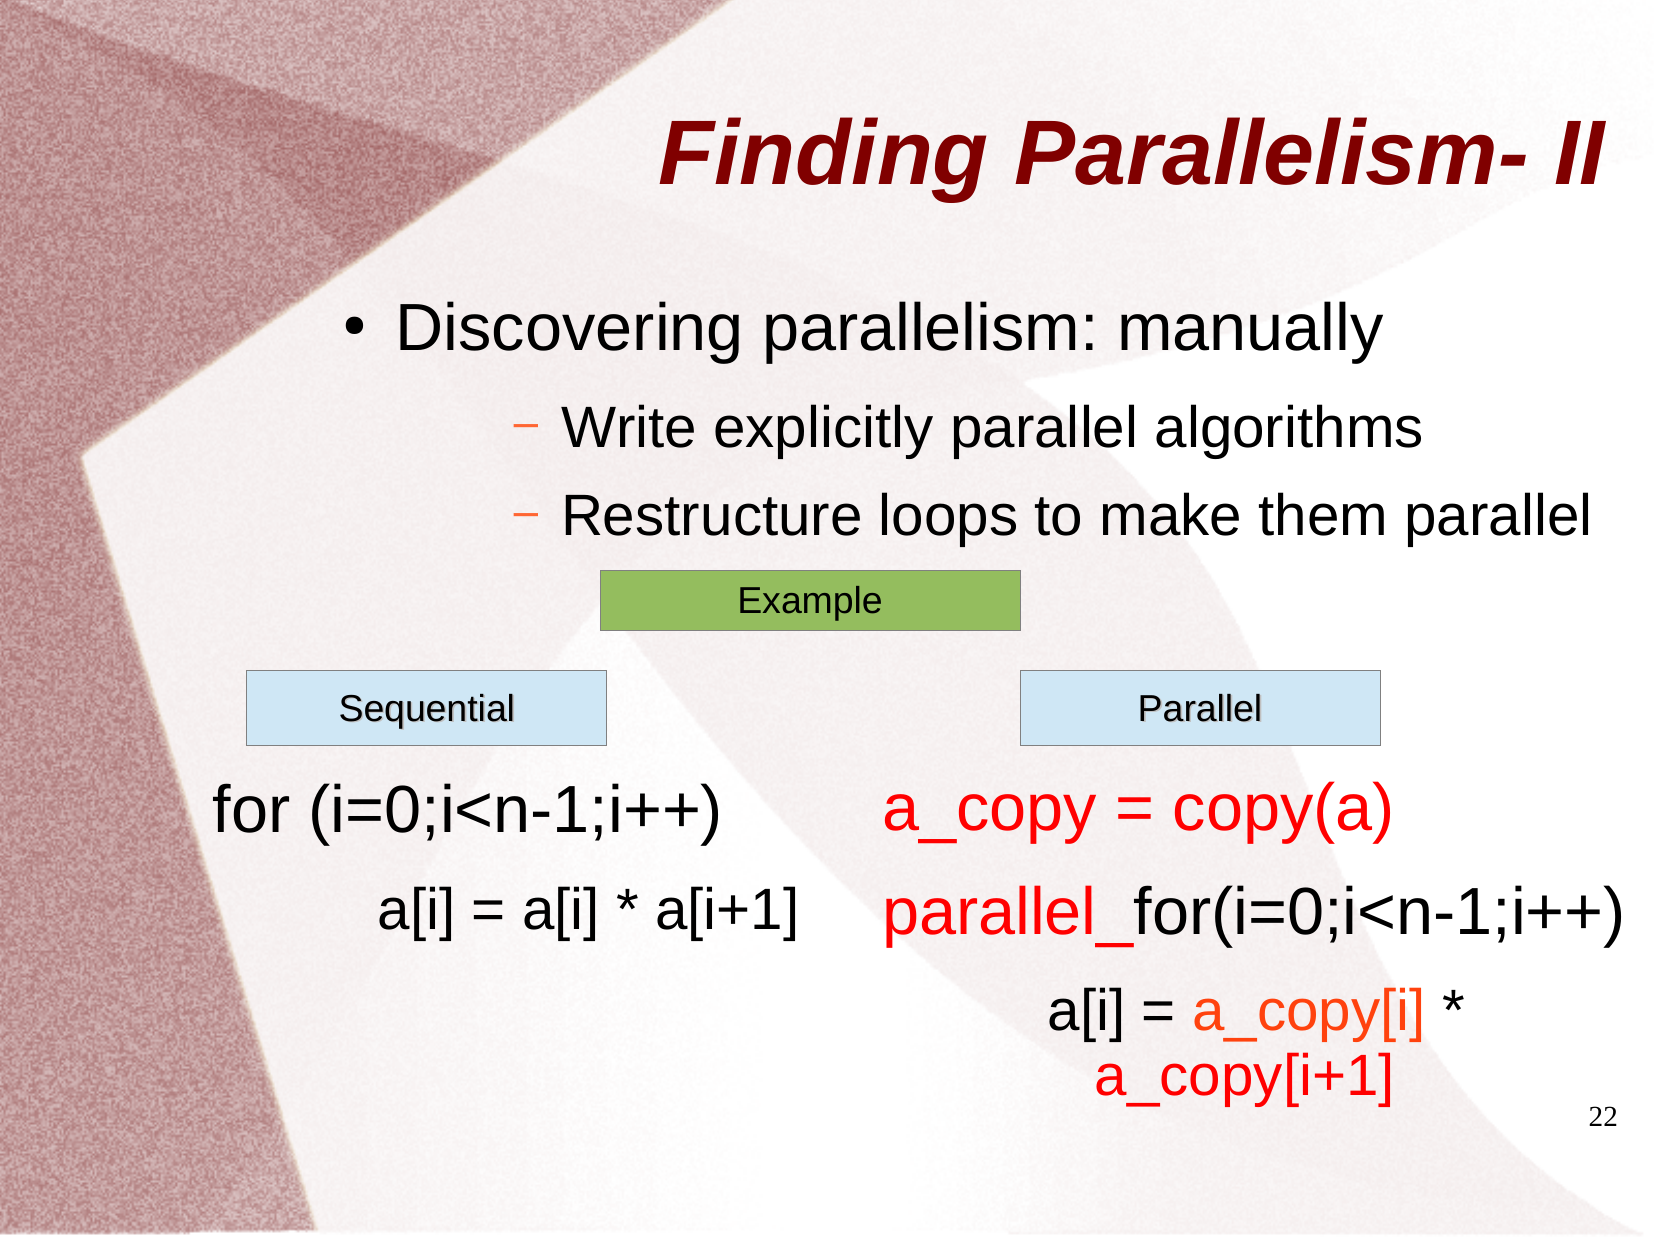

# Finding Parallelism- II
Discovering parallelism: manually
Write explicitly parallel algorithms
Restructure loops to make them parallel
Example
Sequential
Parallel
a_copy = copy(a)
parallel_for(i=0;i<n-1;i++)
a[i] = a_copy[i] * a_copy[i+1]
for (i=0;i<n-1;i++)
a[i] = a[i] * a[i+1]
22